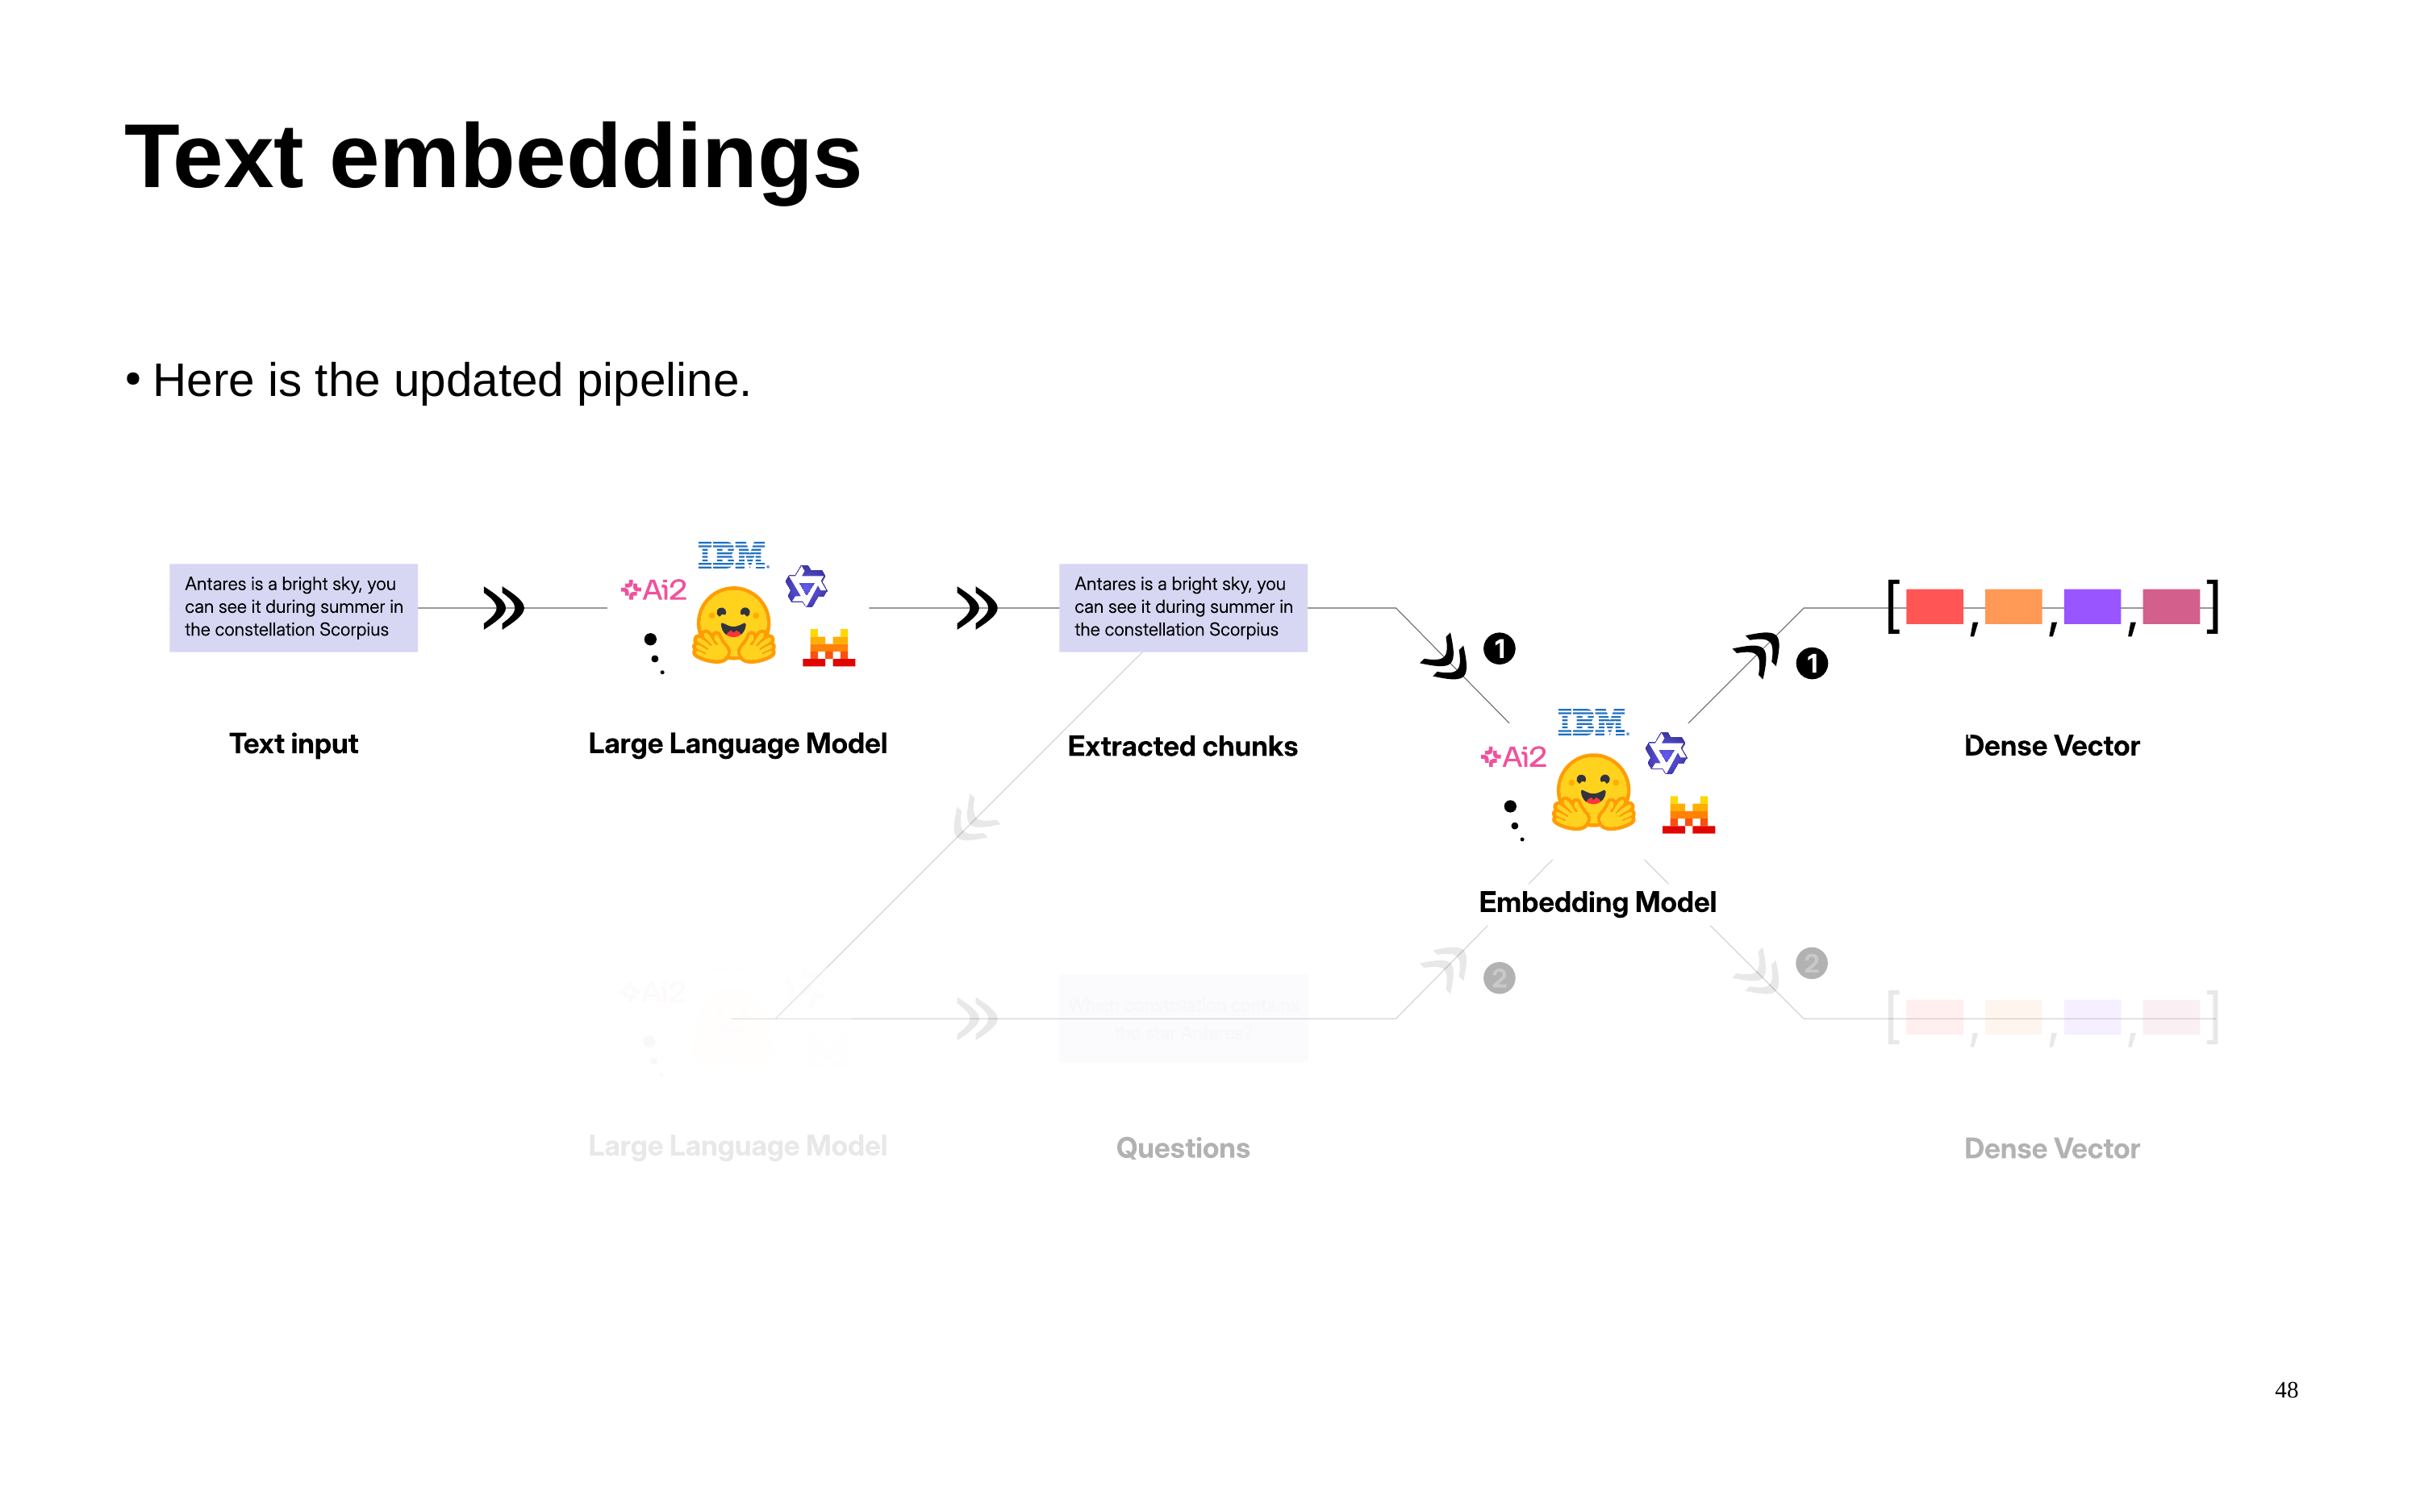

Text embeddings
Here is the updated pipeline.
48